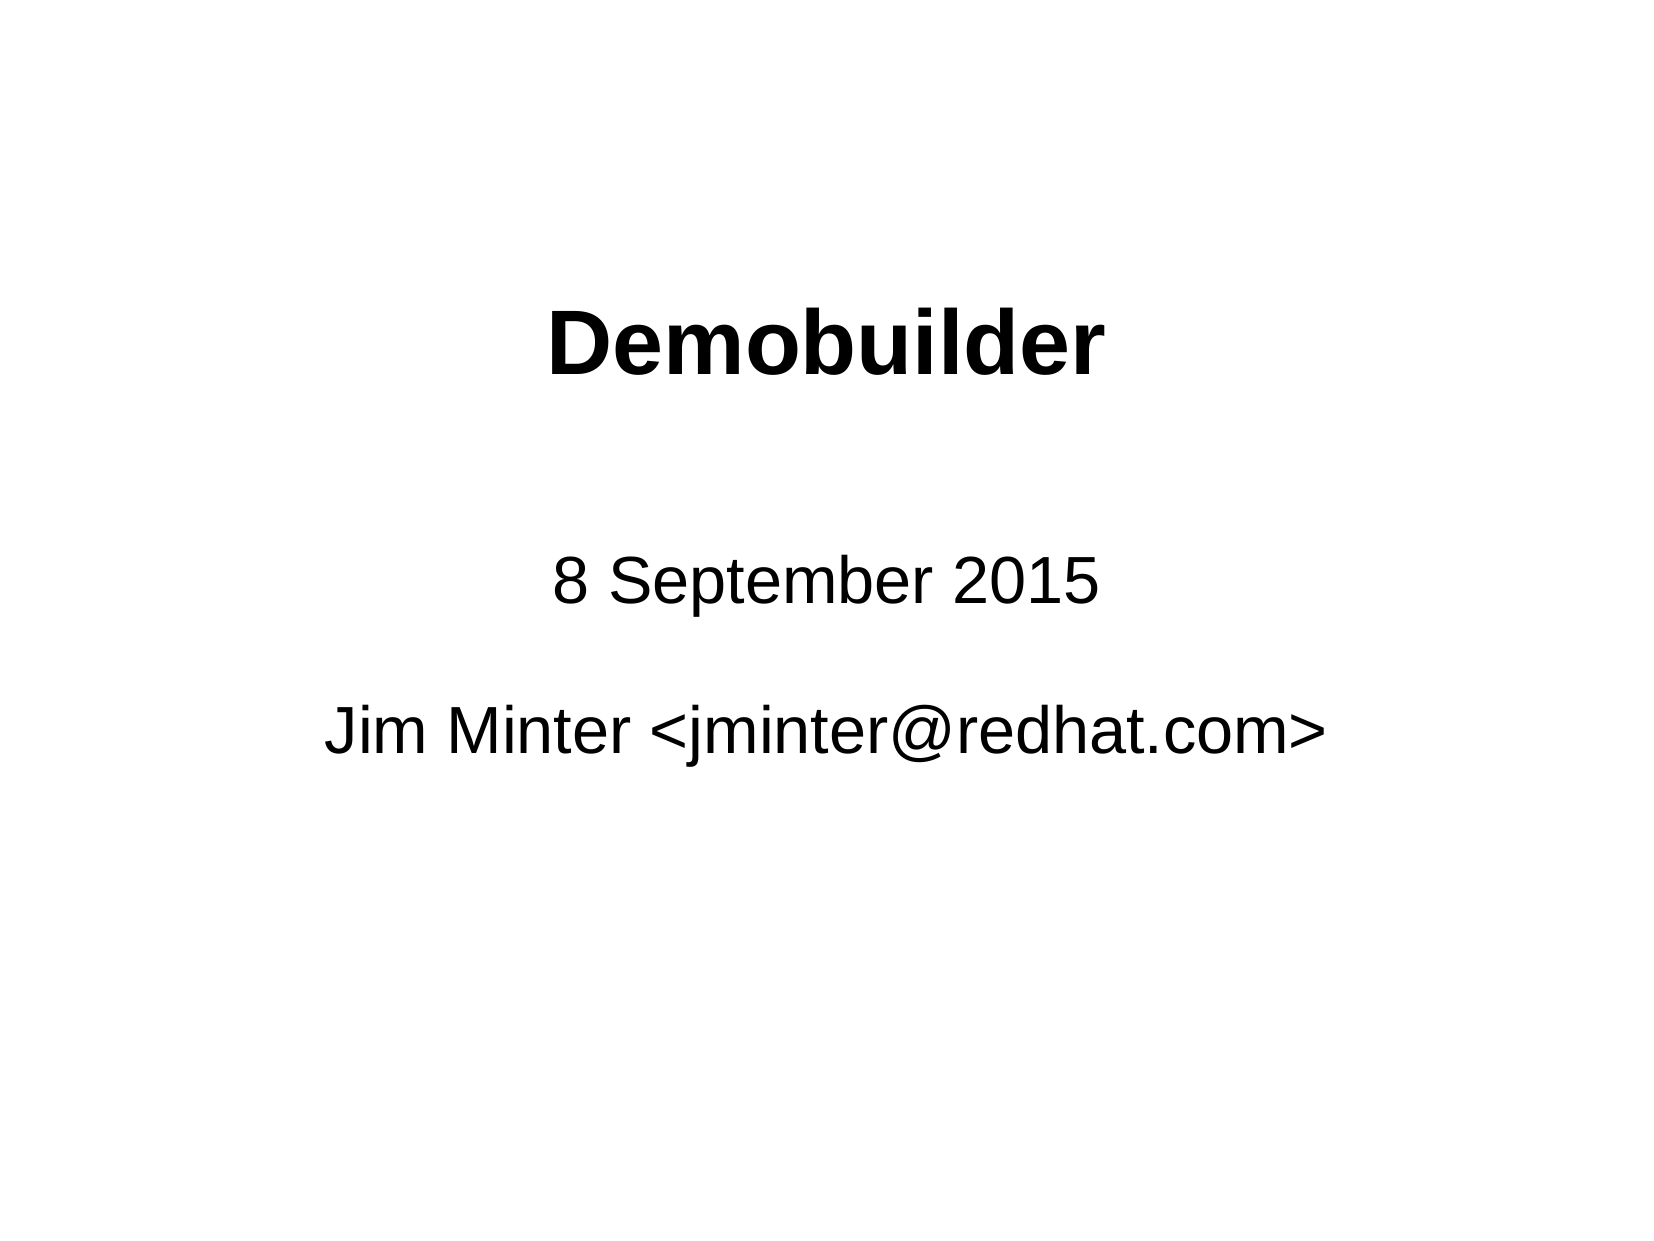

# Demobuilder
8 September 2015
Jim Minter <jminter@redhat.com>